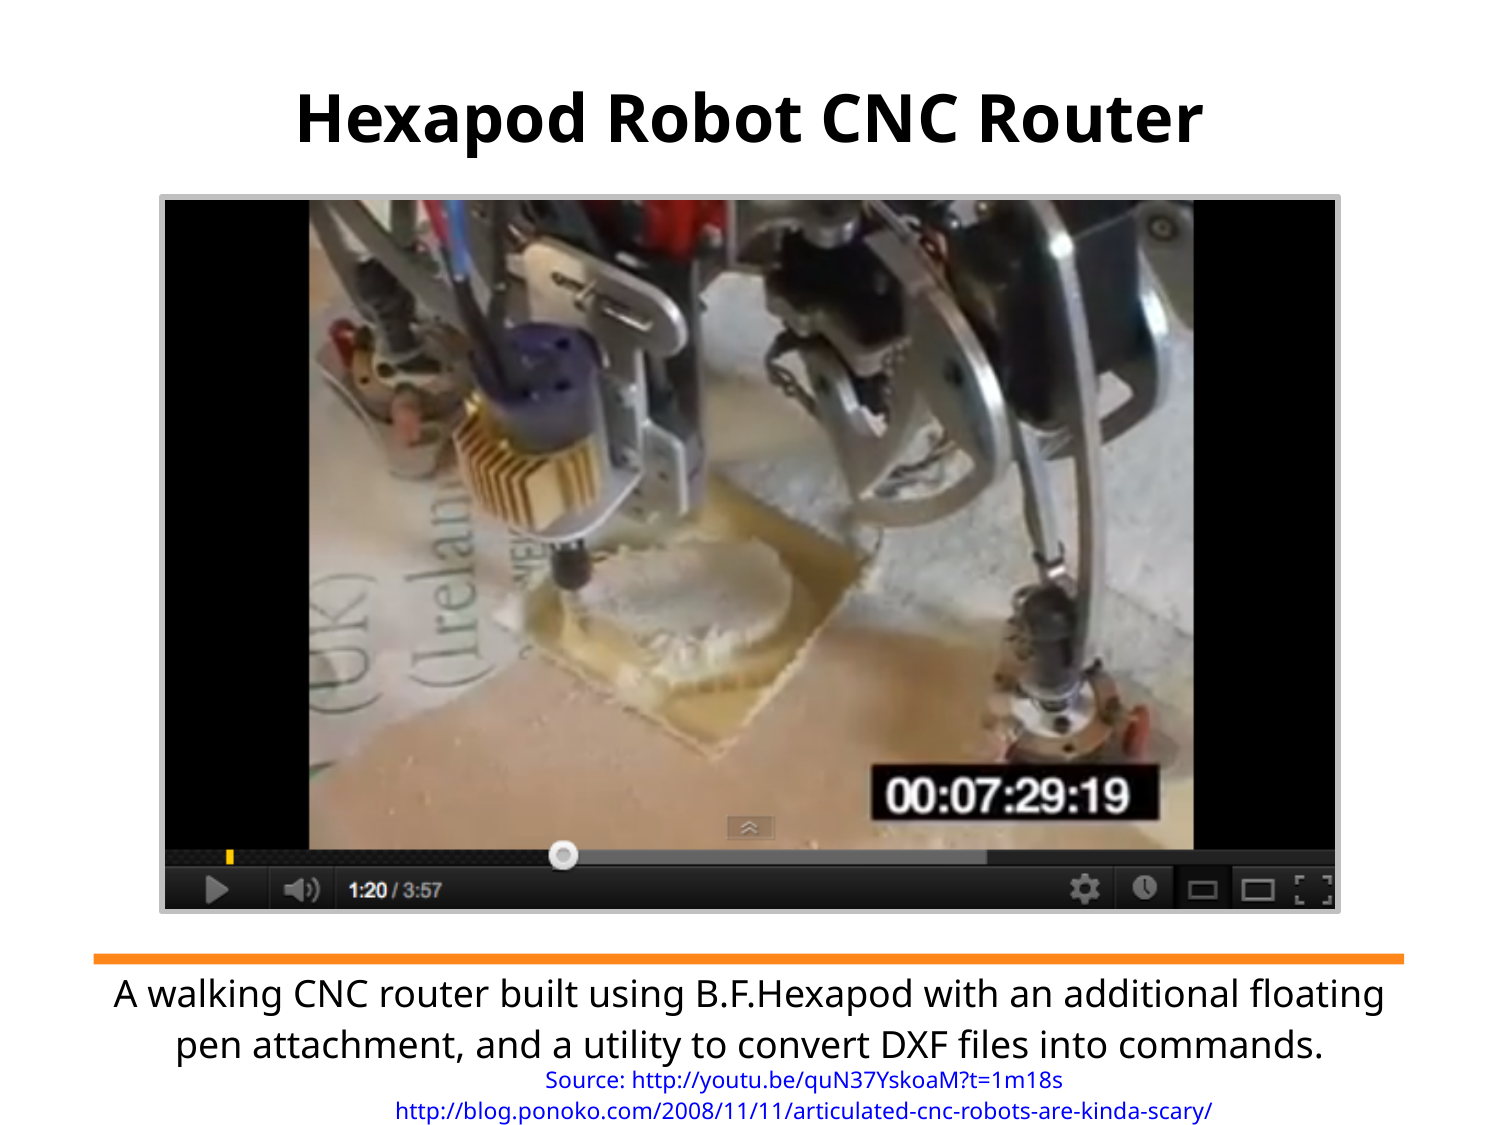

# Hexapod Robot CNC Router
A walking CNC router built using B.F.Hexapod with an additional floating pen attachment, and a utility to convert DXF files into commands.
Source: http://youtu.be/quN37YskoaM?t=1m18s
http://blog.ponoko.com/2008/11/11/articulated-cnc-robots-are-kinda-scary/